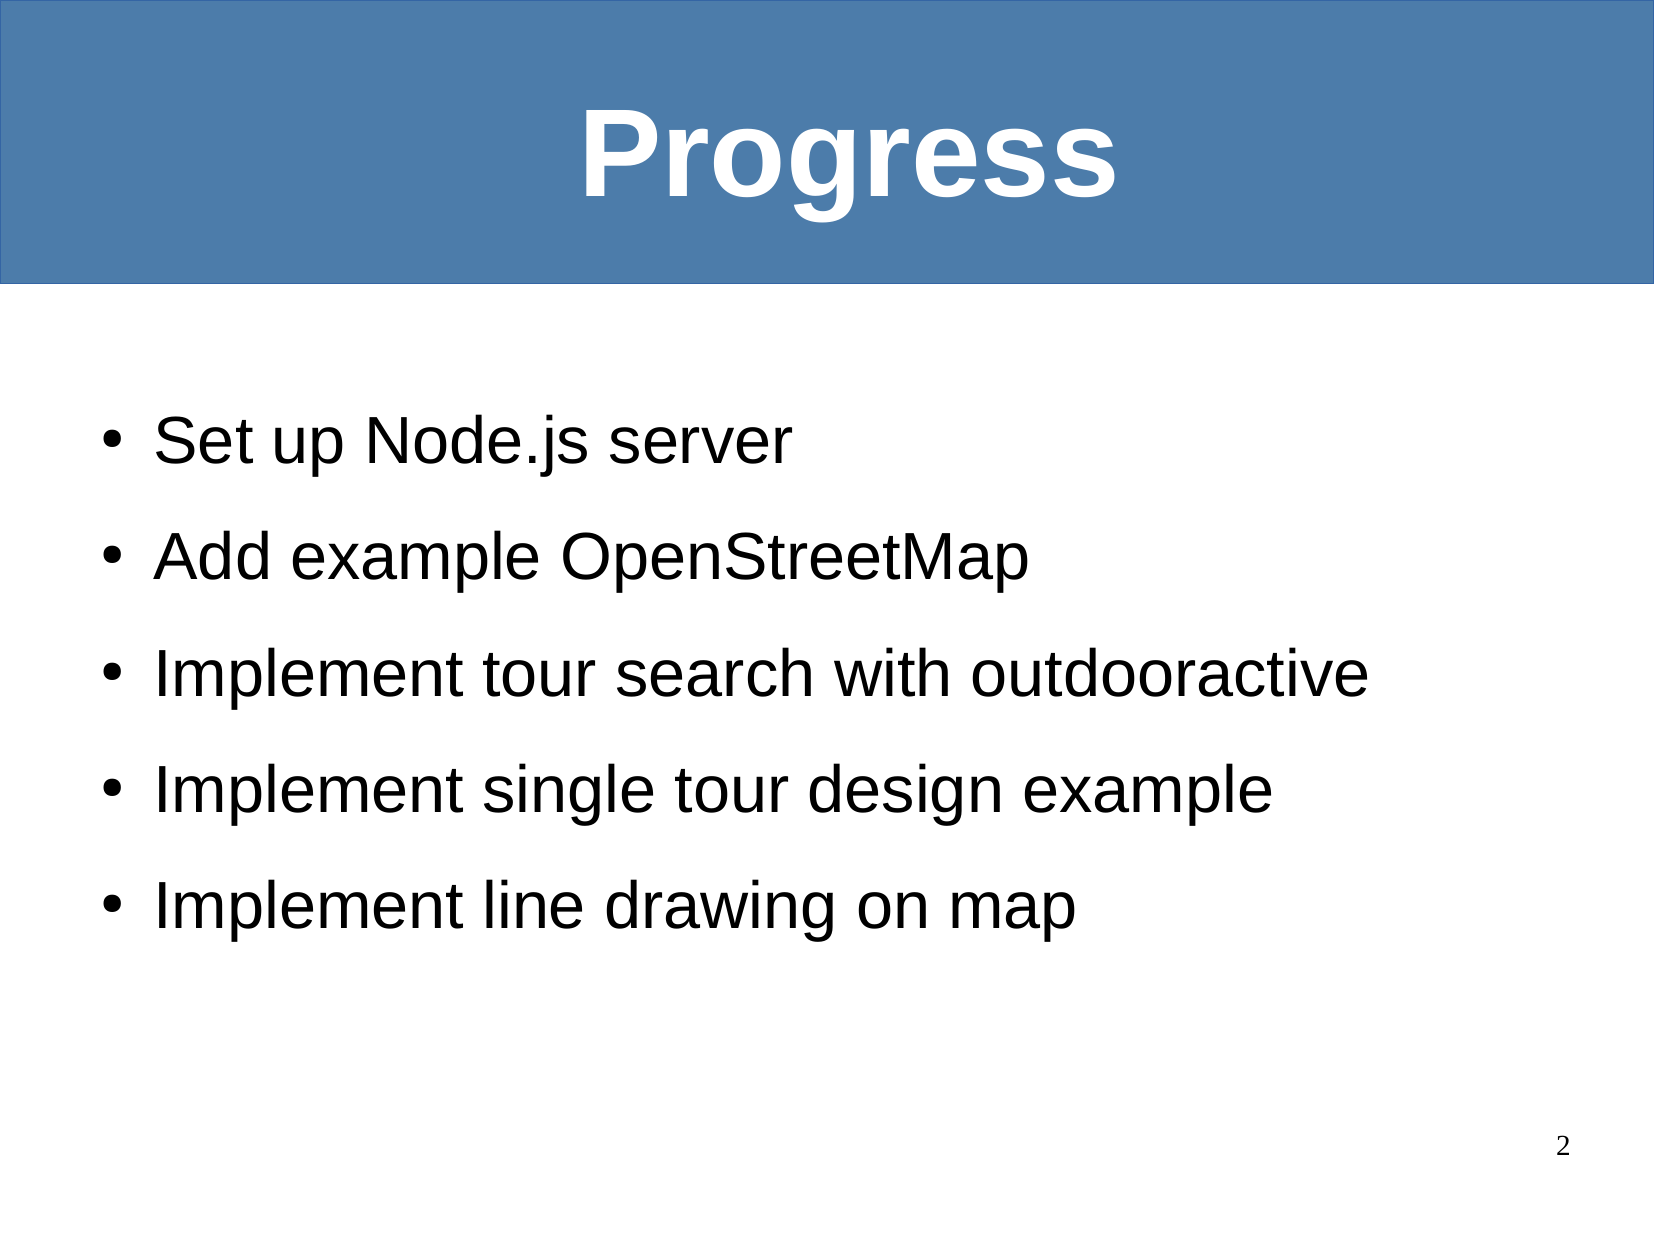

# Progress
Set up Node.js server
Add example OpenStreetMap
Implement tour search with outdooractive
Implement single tour design example
Implement line drawing on map
2